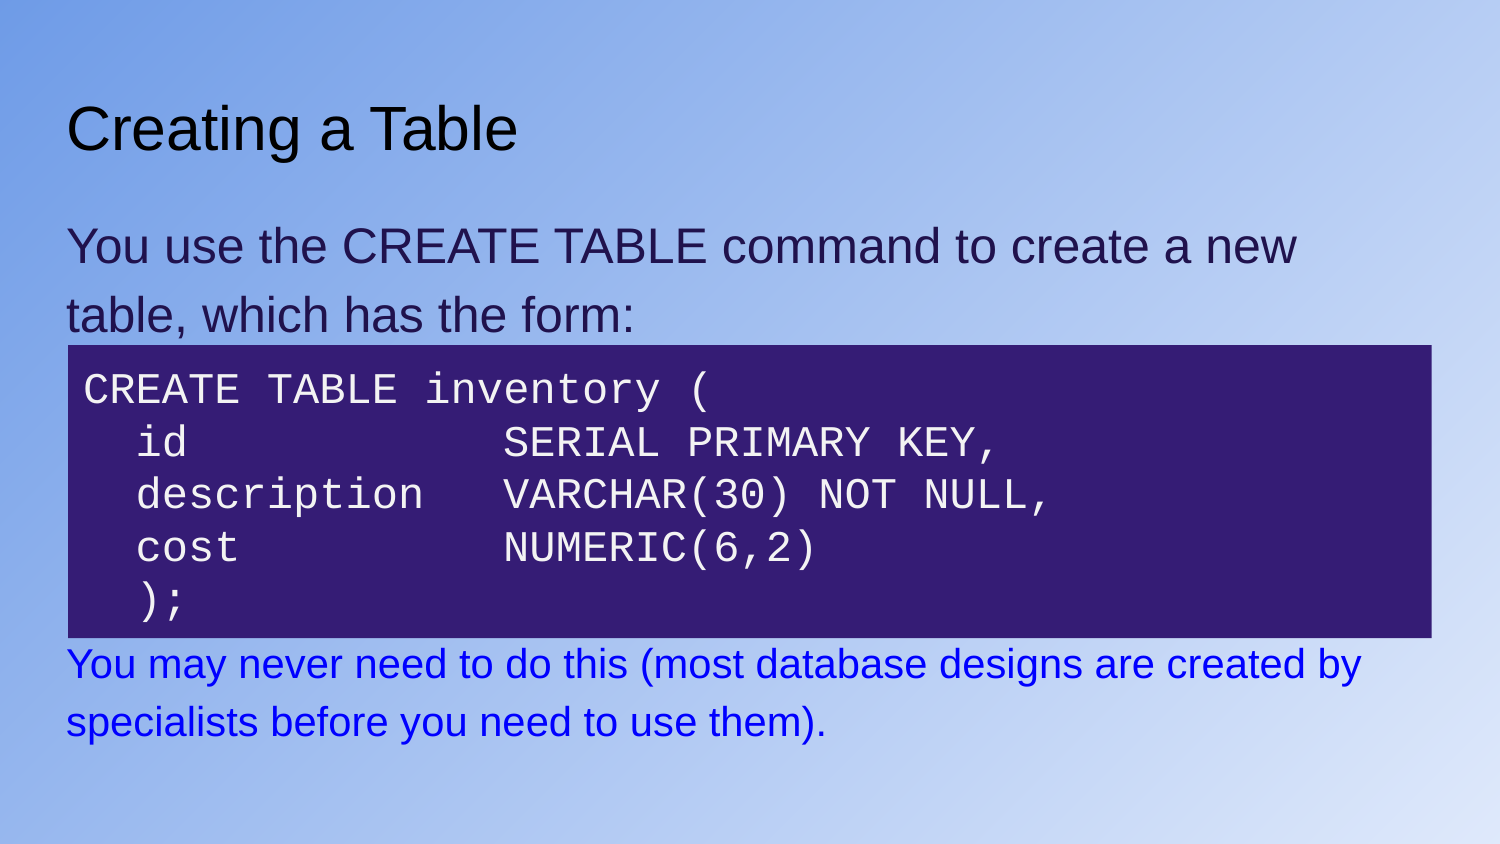

# Creating a Table
You use the CREATE TABLE command to create a new table, which has the form:
You may never need to do this (most database designs are created by specialists before you need to use them).
CREATE TABLE inventory (
 id SERIAL PRIMARY KEY,
 description VARCHAR(30) NOT NULL,
 cost NUMERIC(6,2)
 );